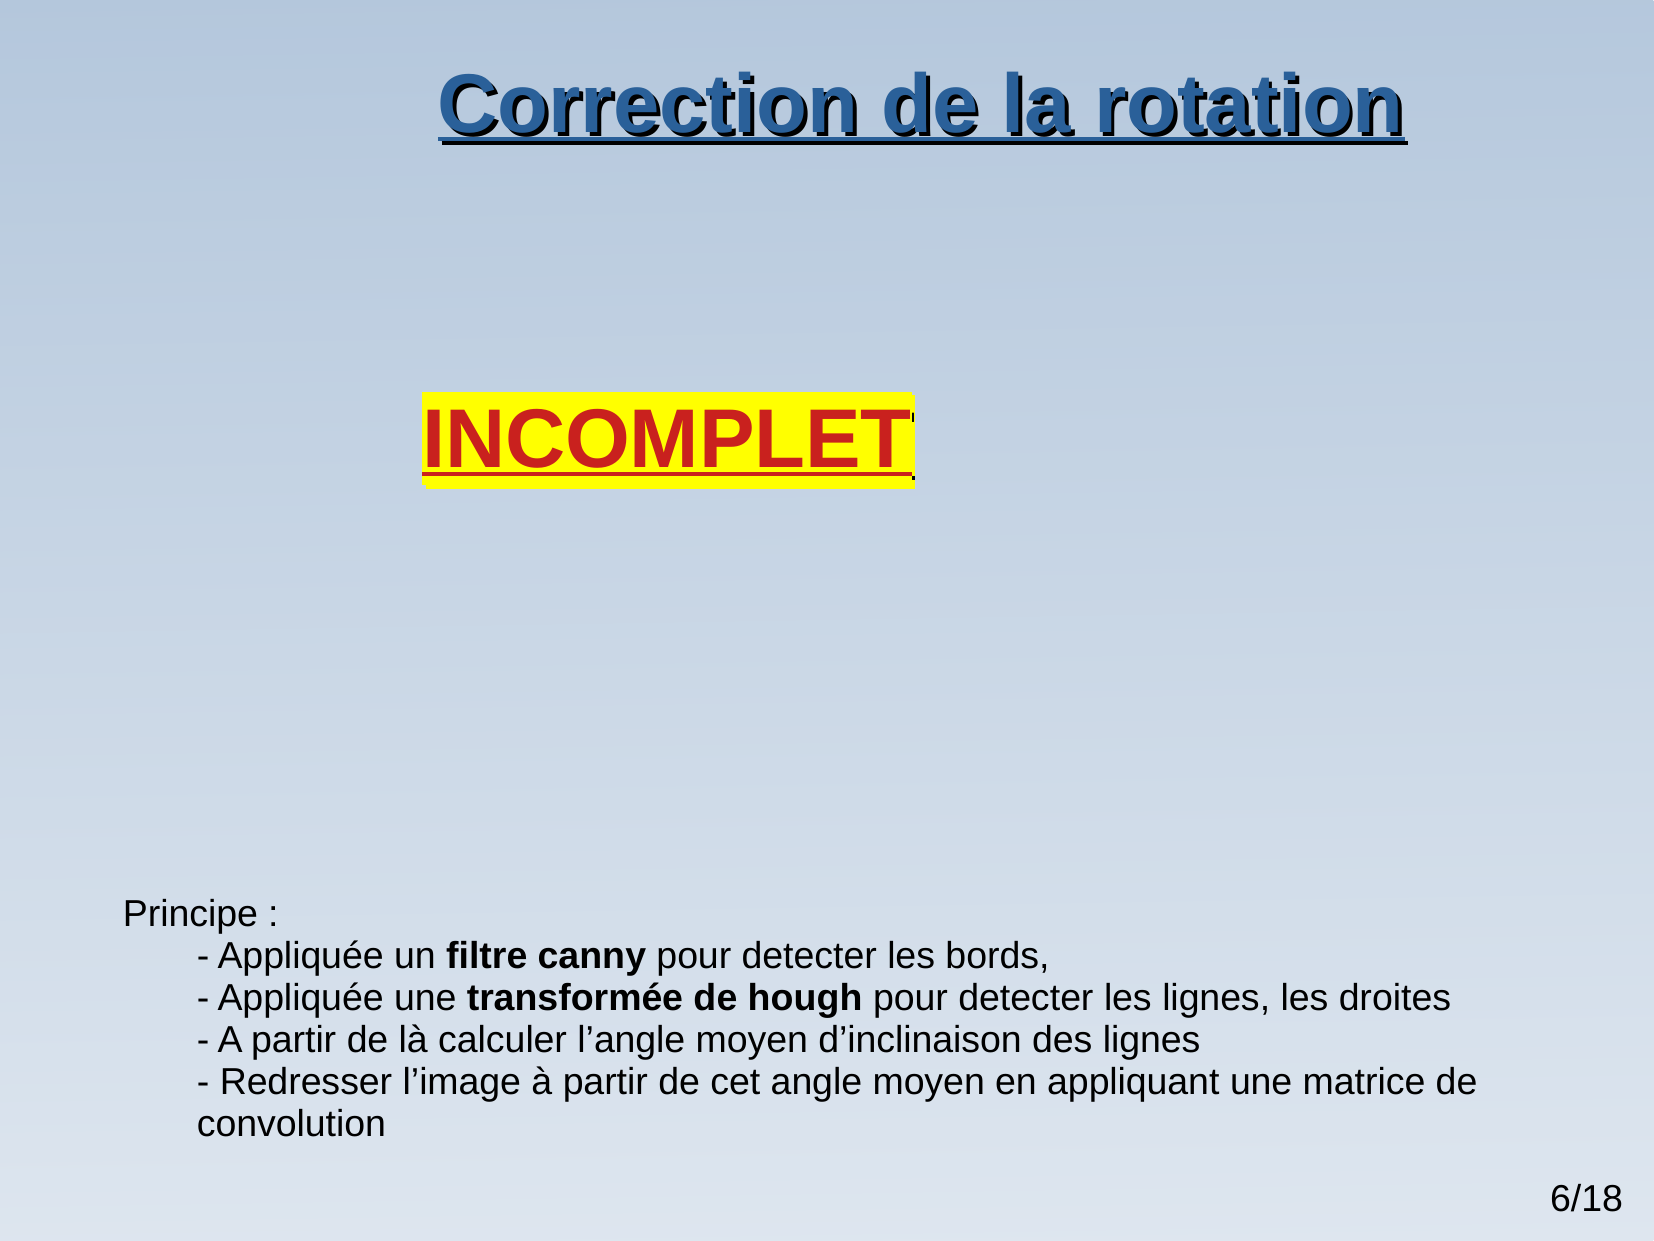

# Correction de la rotation
INCOMPLET
Principe :
	- Appliquée un filtre canny pour detecter les bords,
	- Appliquée une transformée de hough pour detecter les lignes, les droites
	- A partir de là calculer l’angle moyen d’inclinaison des lignes
	- Redresser l’image à partir de cet angle moyen en appliquant une matrice de
	convolution